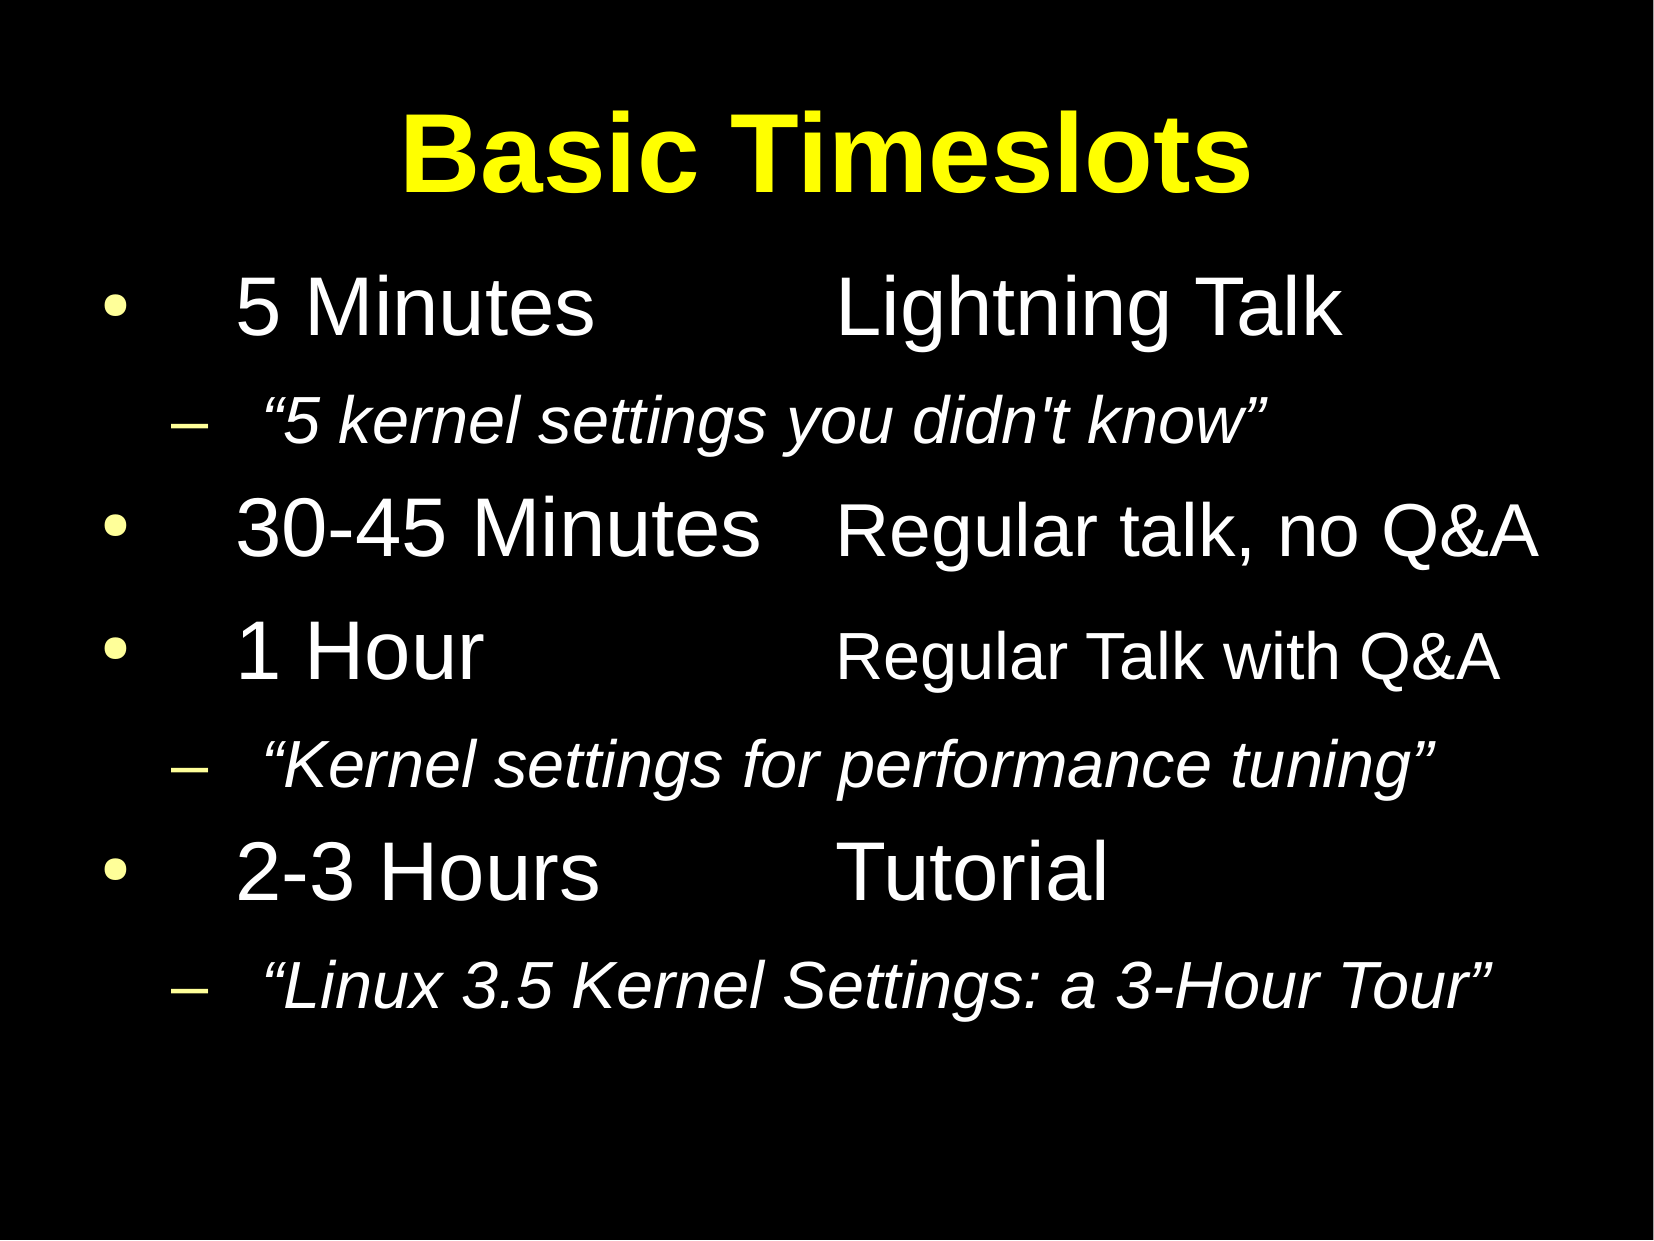

# Basic Timeslots
5 Minutes				Lightning Talk
“5 kernel settings you didn't know”
30-45 Minutes	Regular talk, no Q&A
1 Hour					Regular Talk with Q&A
“Kernel settings for performance tuning”
2-3 Hours				Tutorial
“Linux 3.5 Kernel Settings: a 3-Hour Tour”